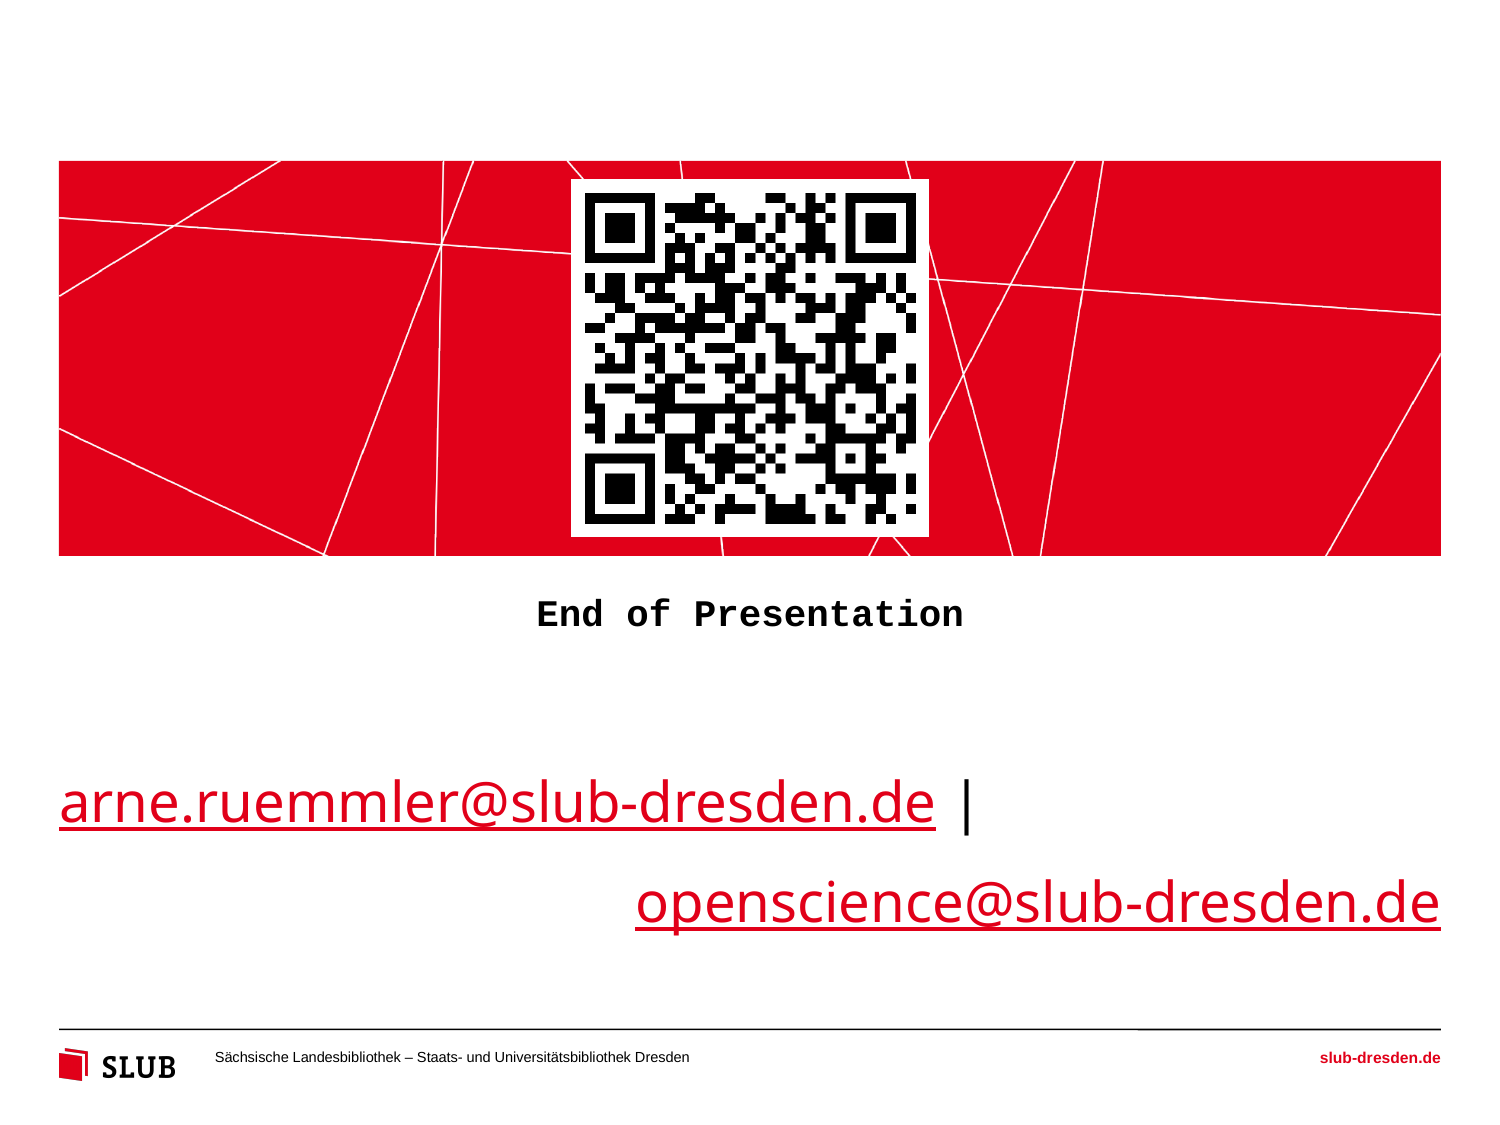

# arne.ruemmler@slub-dresden.de |
openscience@slub-dresden.de
End of Presentation